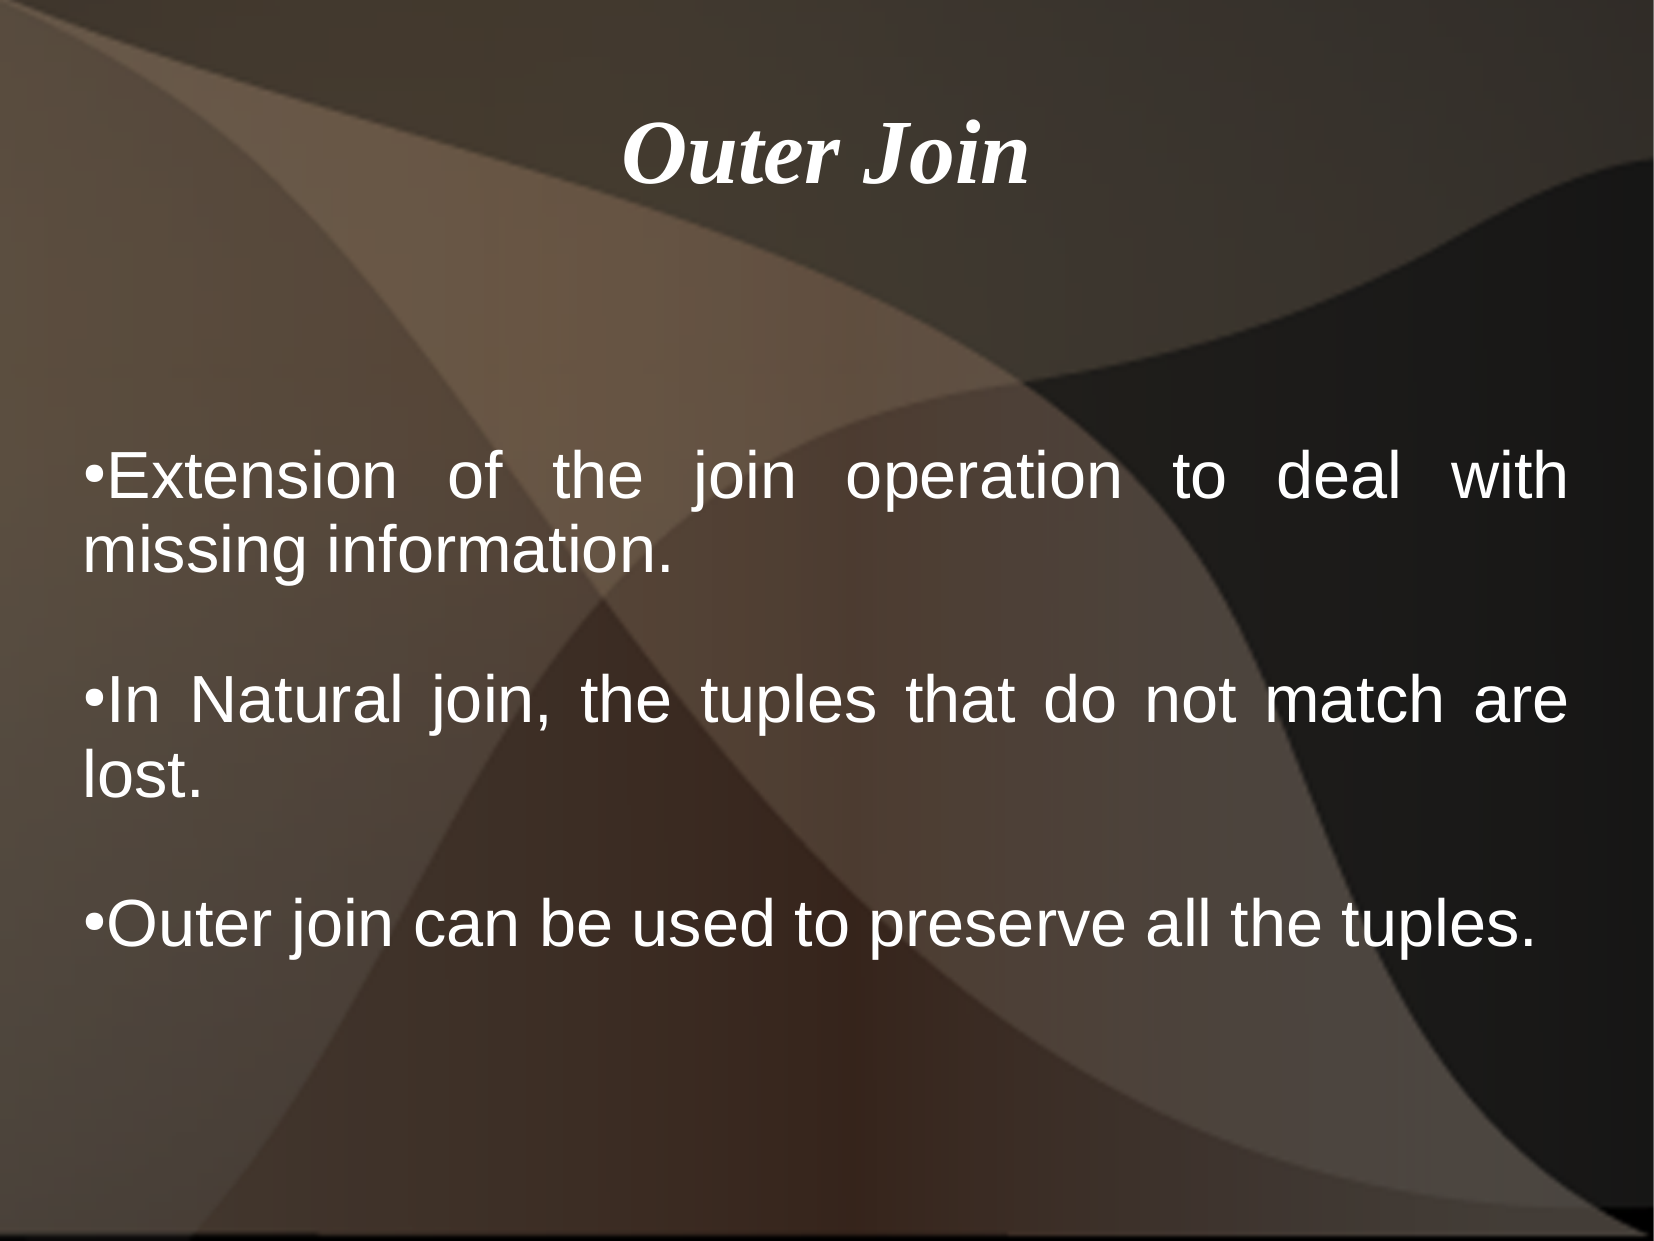

# Outer Join
Extension of the join operation to deal with missing information.
In Natural join, the tuples that do not match are lost.
Outer join can be used to preserve all the tuples.